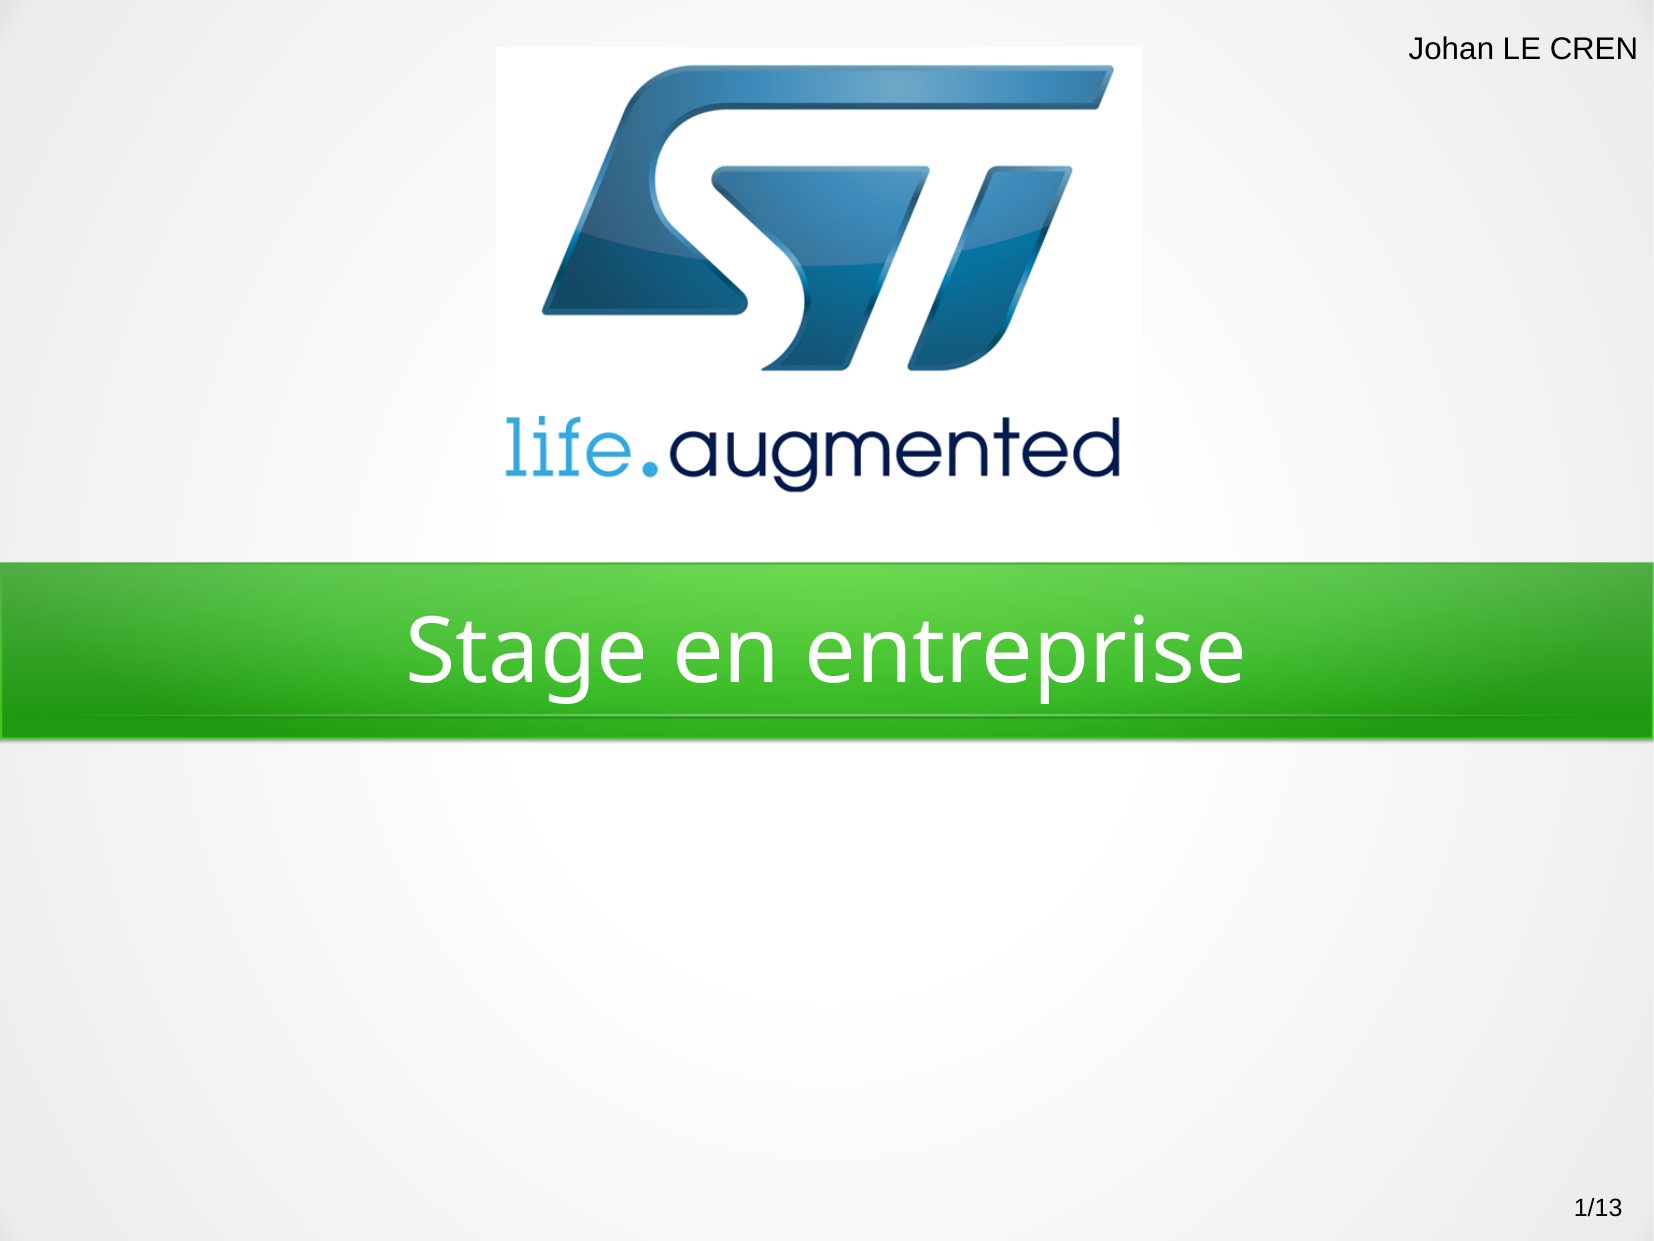

Johan LE CREN
# Stage en entreprise
1/13